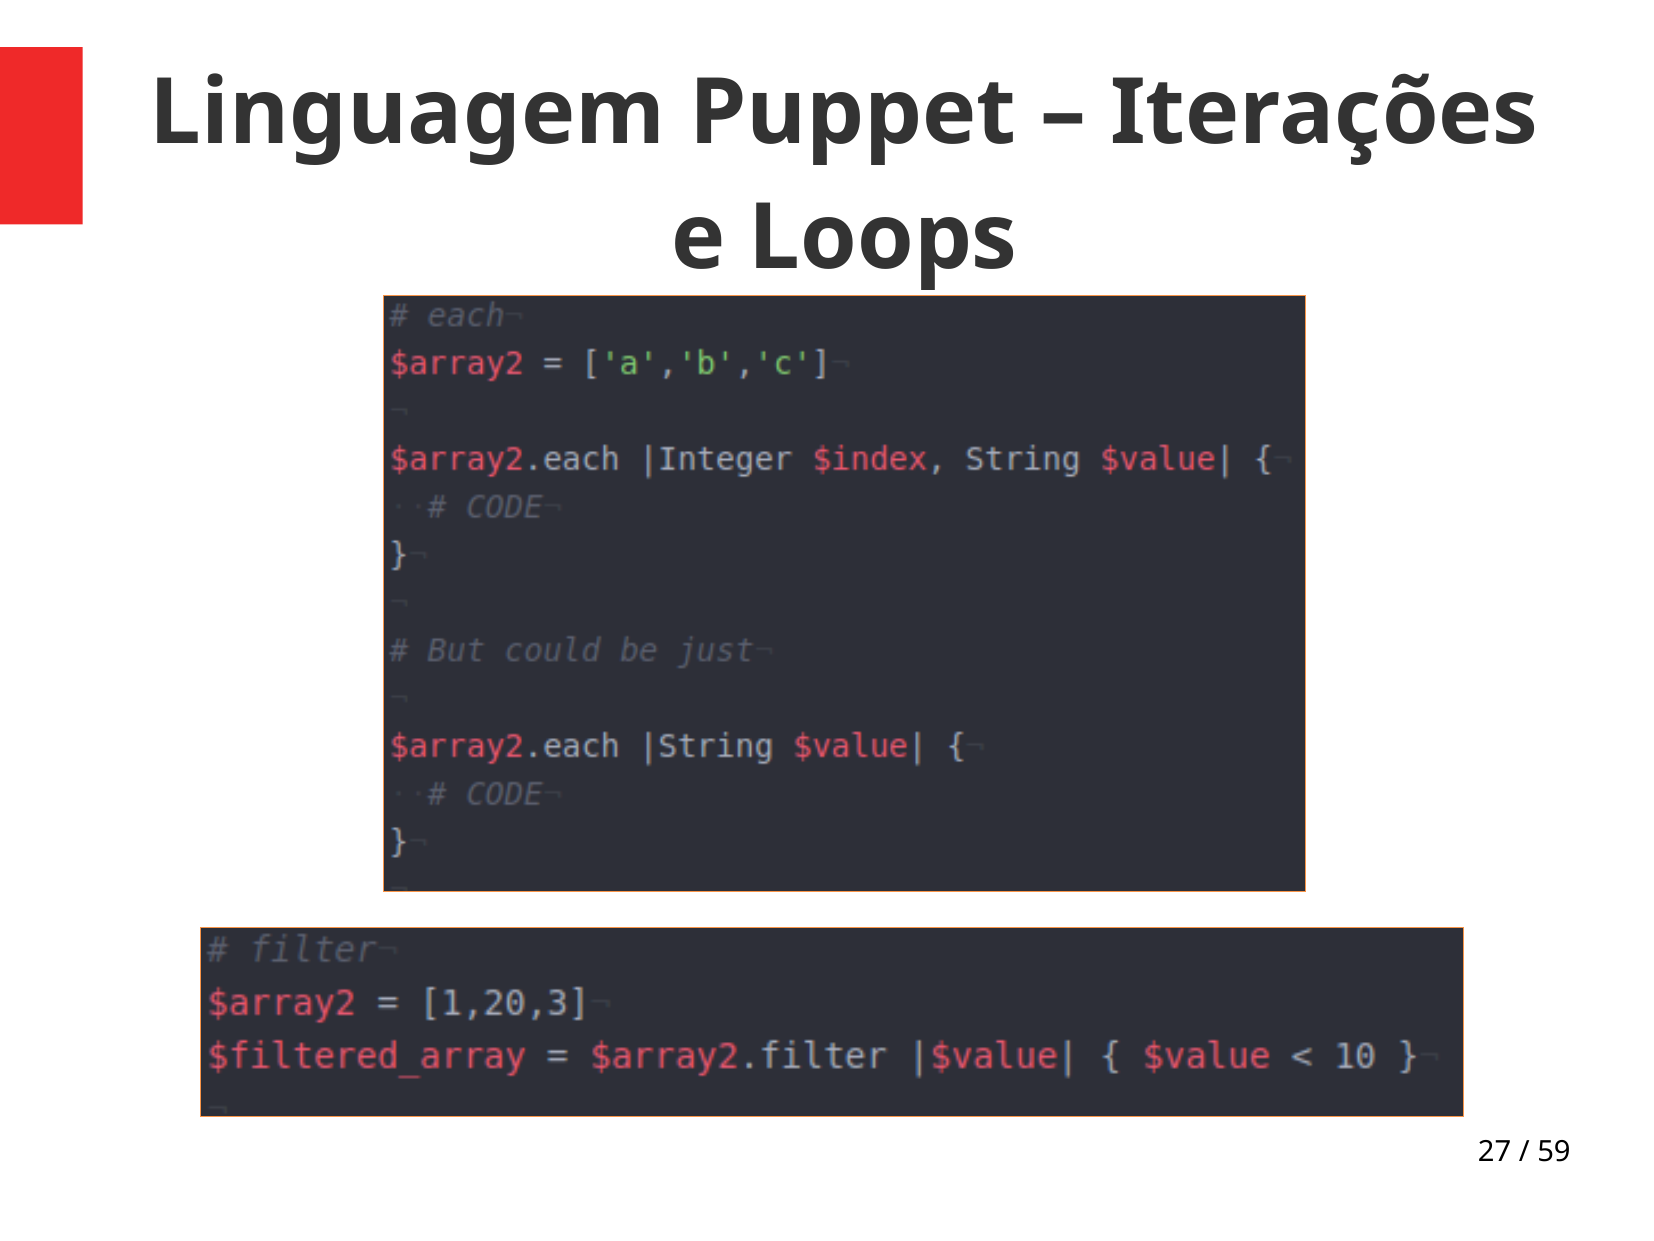

# Linguagem Puppet – Iterações e Loops
27